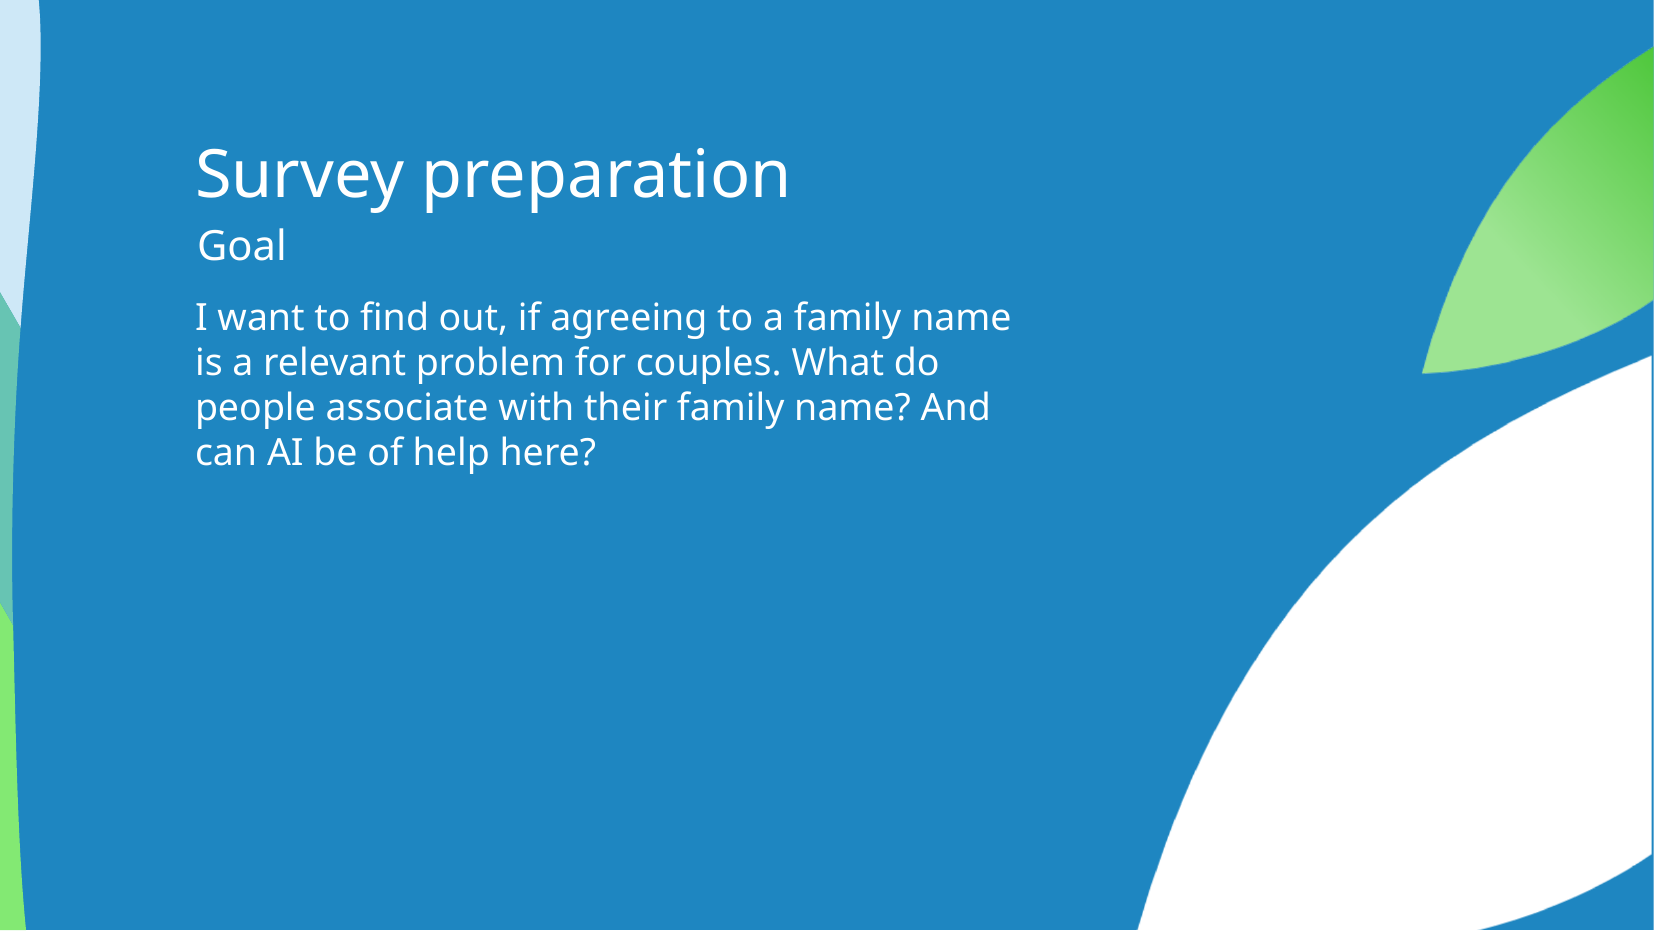

Survey preparation
Goal
I want to find out, if agreeing to a family name is a relevant problem for couples. What do people associate with their family name? And can AI be of help here?